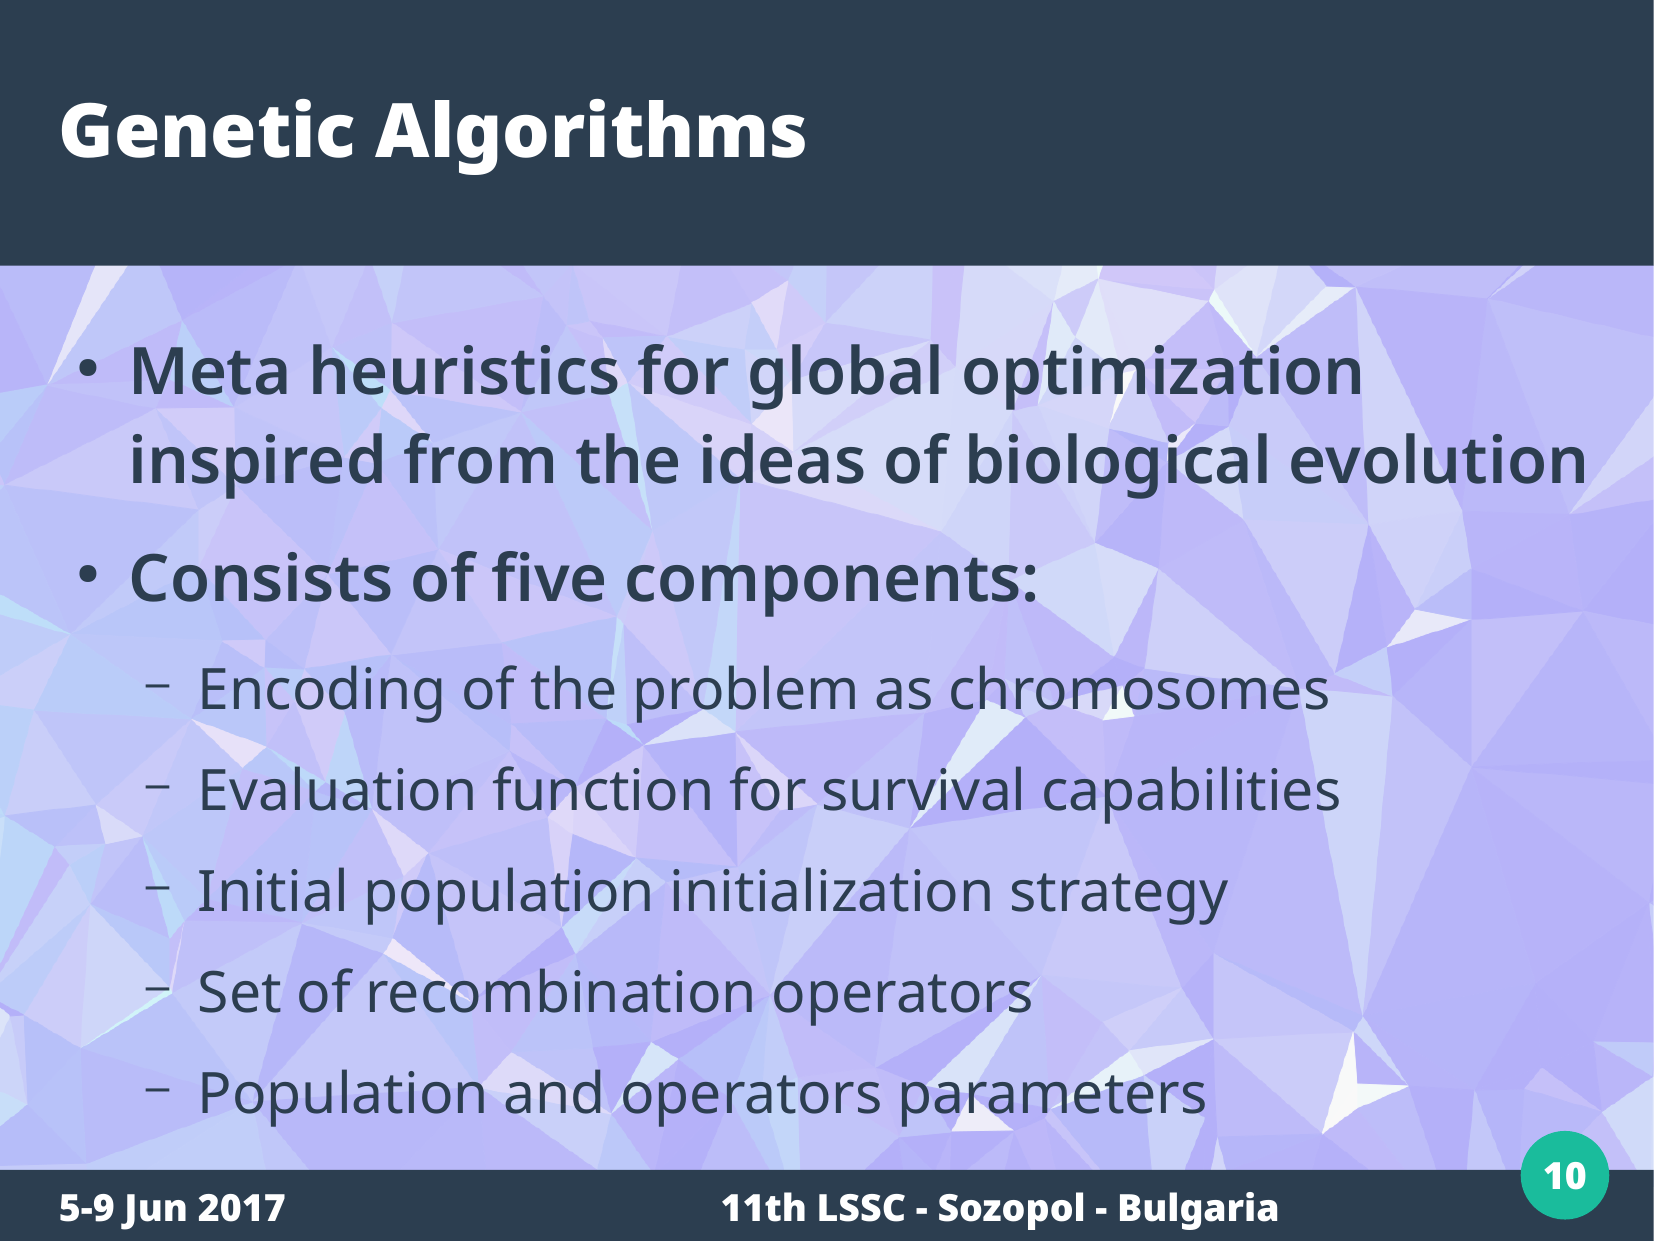

# Genetic Algorithms
Meta heuristics for global optimization inspired from the ideas of biological evolution
Consists of five components:
Encoding of the problem as chromosomes
Evaluation function for survival capabilities
Initial population initialization strategy
Set of recombination operators
Population and operators parameters
10
5-9 Jun 2017
11th LSSC - Sozopol - Bulgaria